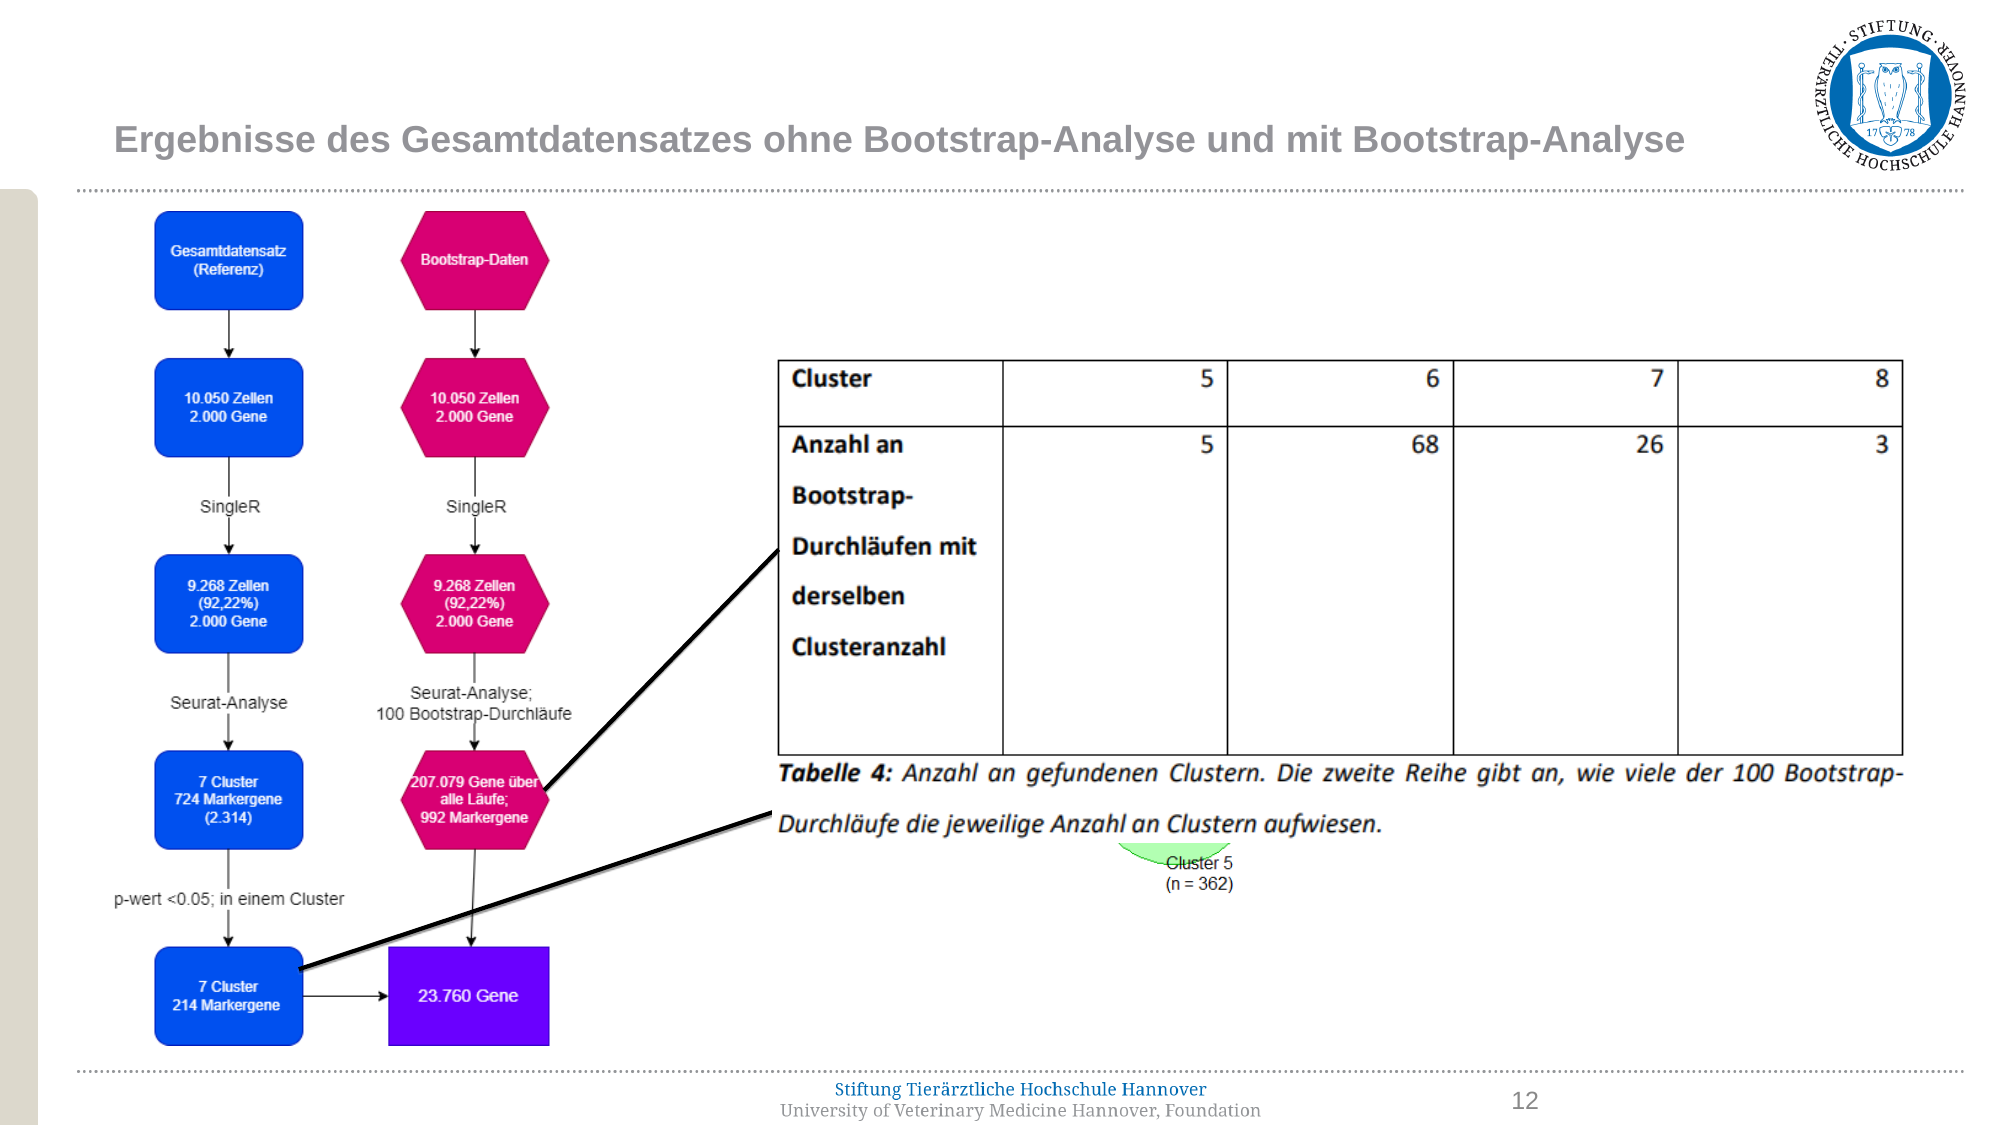

# Ergebnisse des Gesamtdatensatzes ohne Bootstrap-Analyse und mit Bootstrap-Analyse